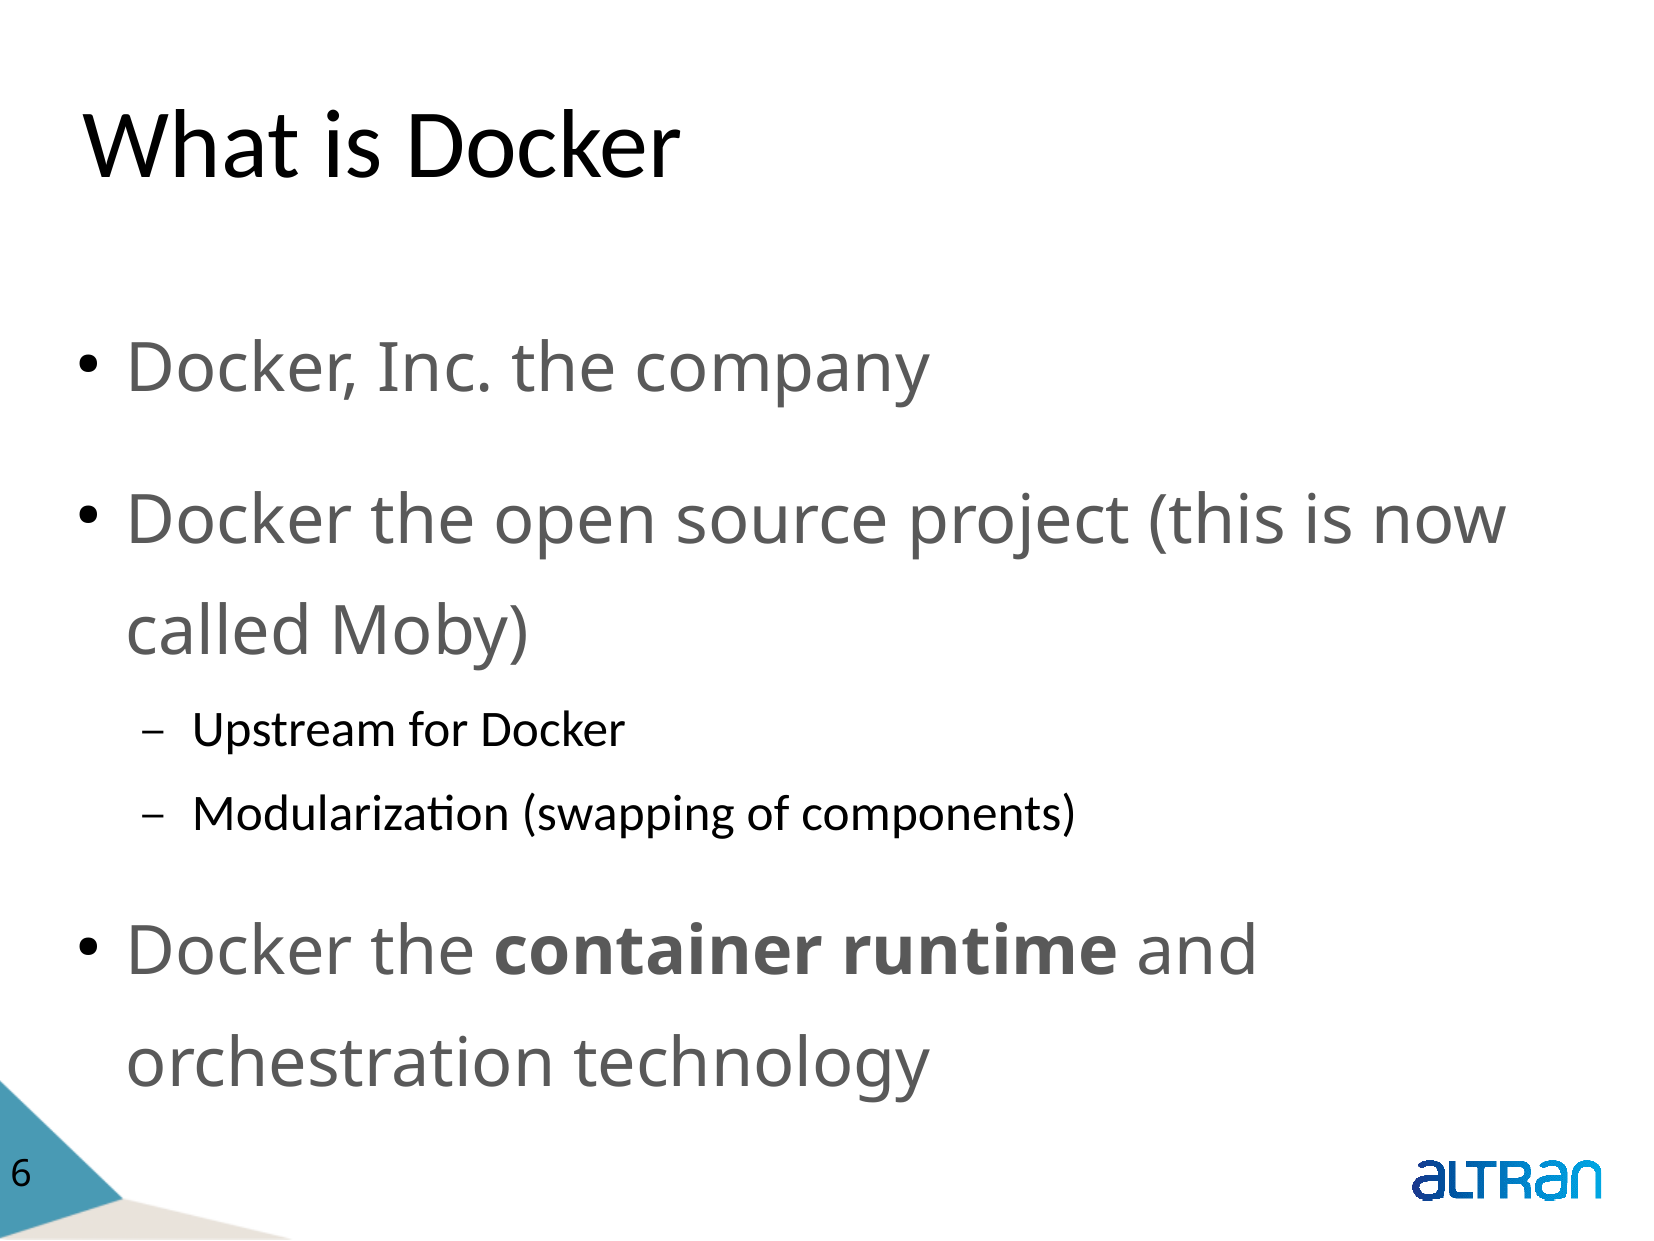

# What is Docker
Docker, Inc. the company
Docker the open source project (this is now called Moby)
Upstream for Docker
Modularization (swapping of components)
Docker the container runtime and orchestration technology
6